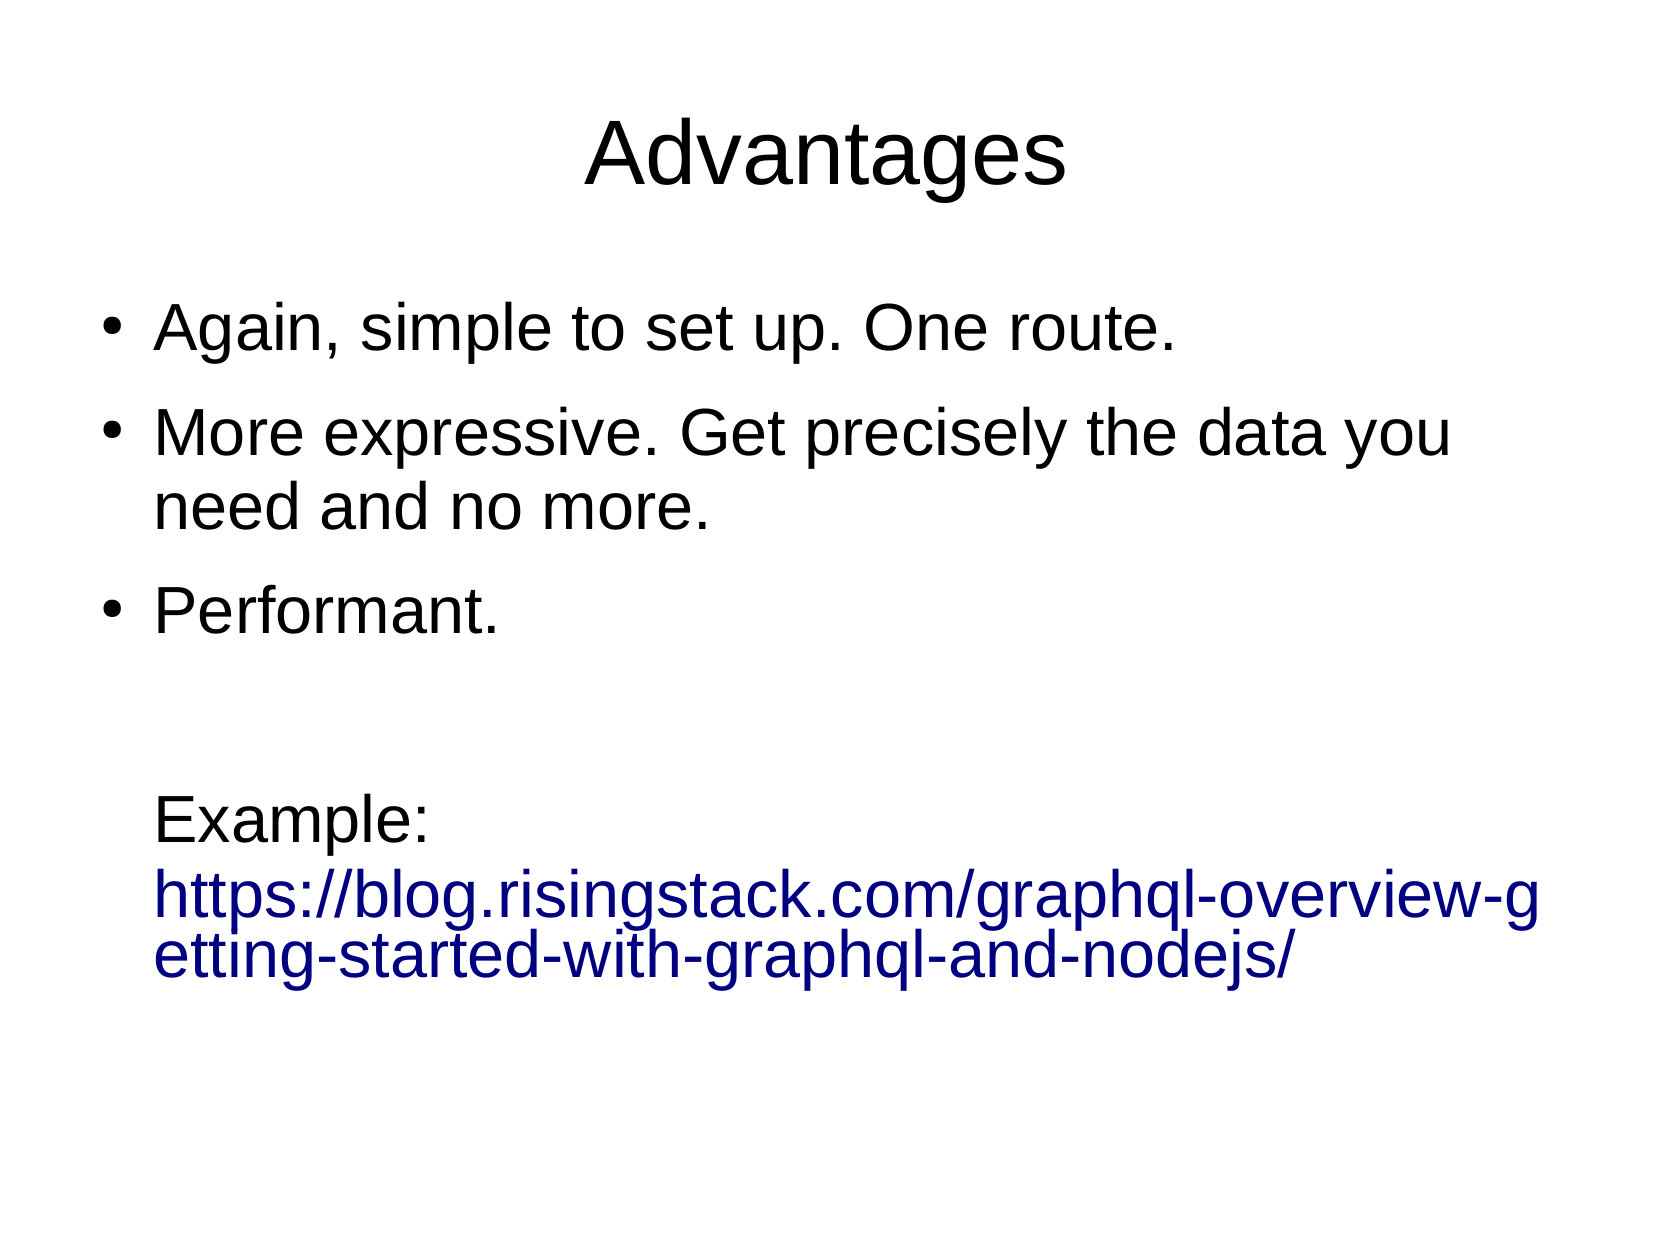

# Advantages
Again, simple to set up. One route.
More expressive. Get precisely the data you need and no more.
Performant.
Example: https://blog.risingstack.com/graphql-overview-getting-started-with-graphql-and-nodejs/